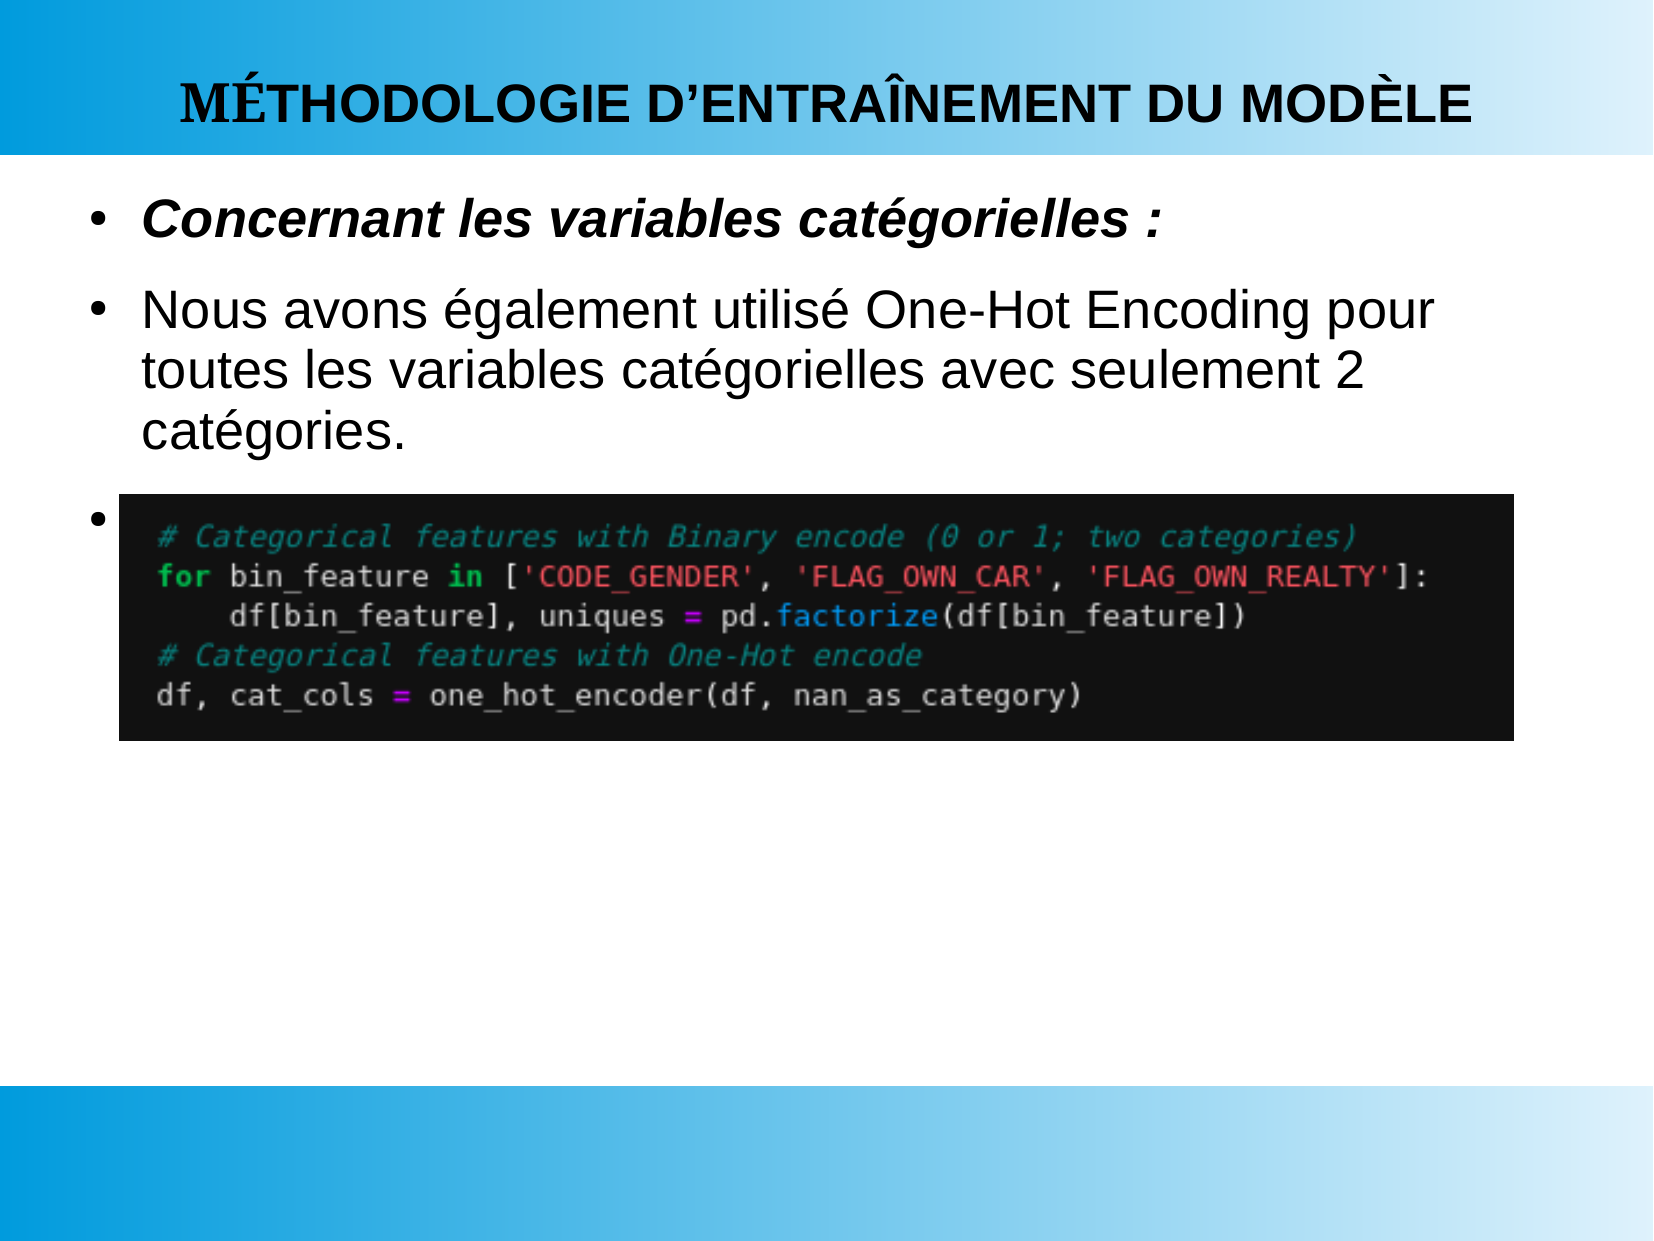

# MÉTHODOLOGIE D’ENTRAÎNEMENT DU MODÈLE
Concernant les variables catégorielles :
Nous avons également utilisé One-Hot Encoding pour toutes les variables catégorielles avec seulement 2 catégories.